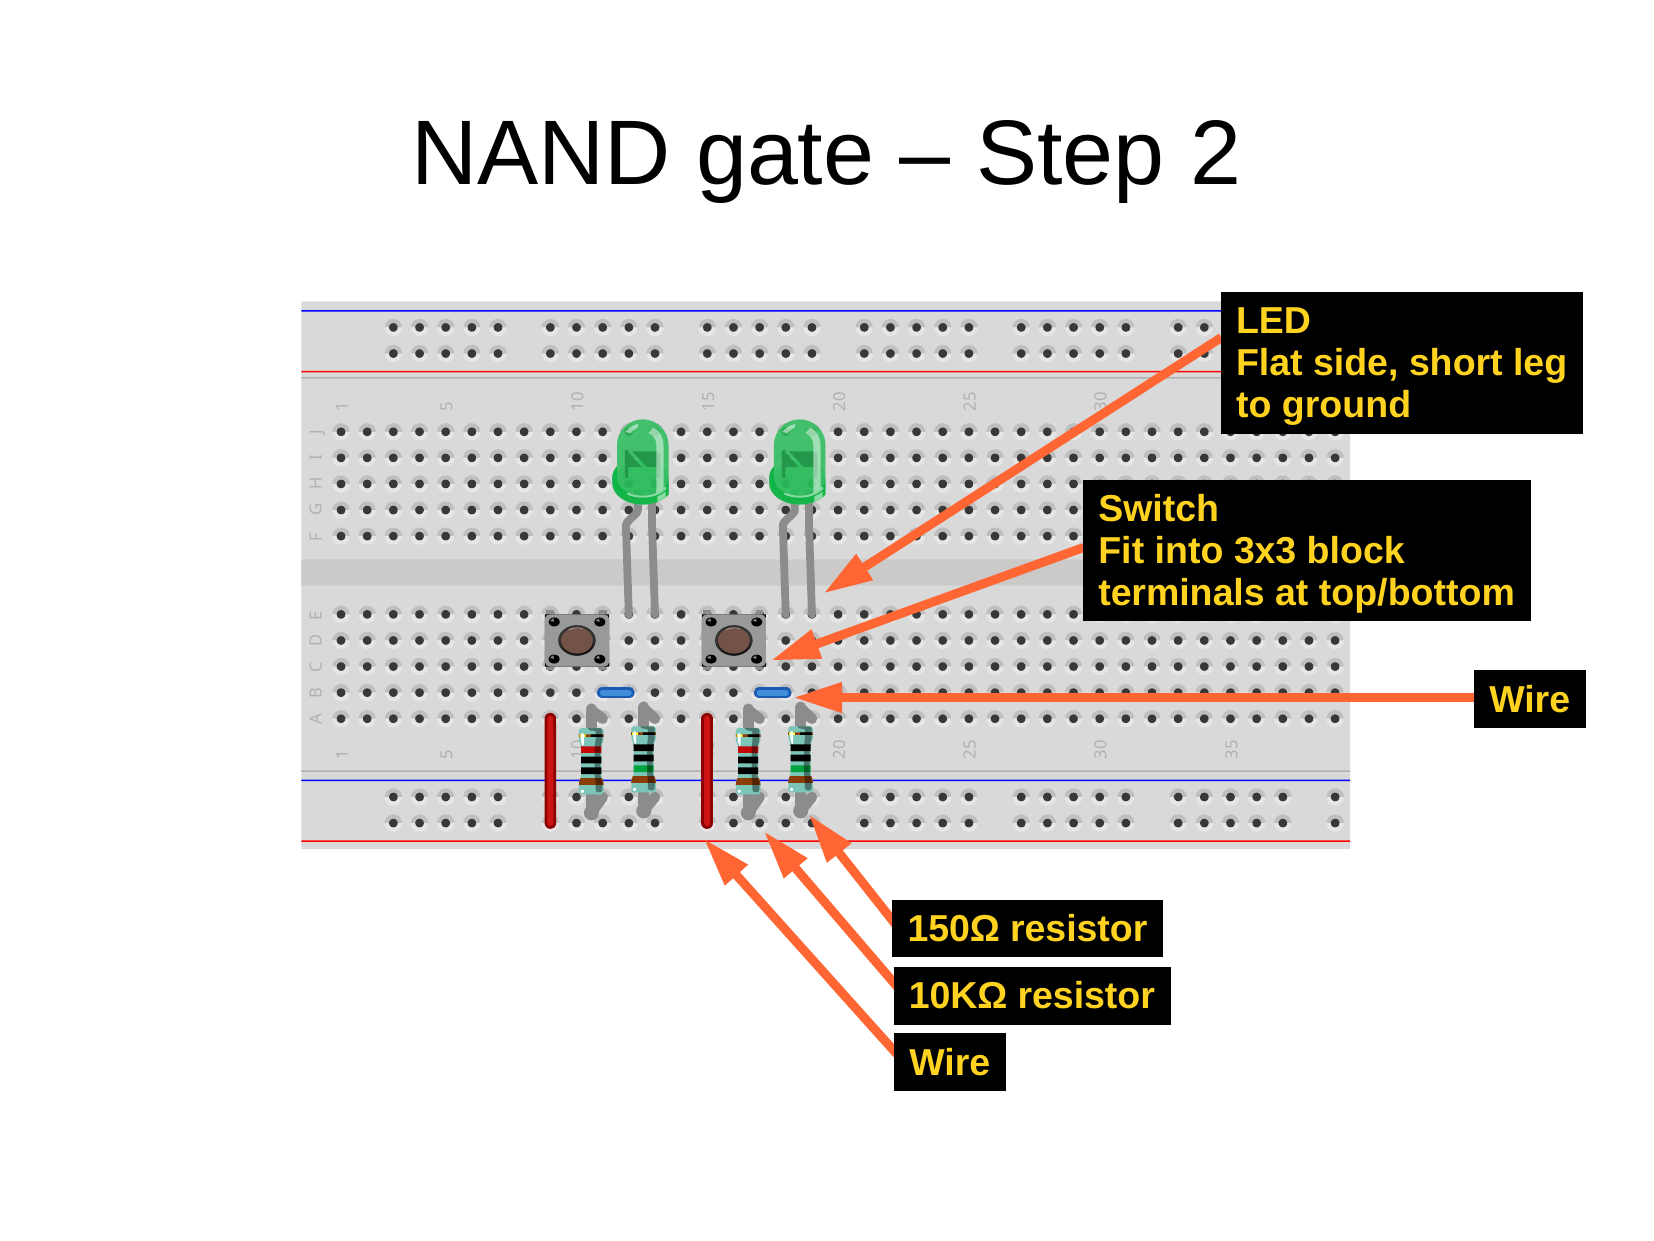

# NAND gate – Step 2
LED
Flat side, short leg
to ground
Switch
Fit into 3x3 block
terminals at top/bottom
Wire
150Ω resistor
10KΩ resistor
Wire